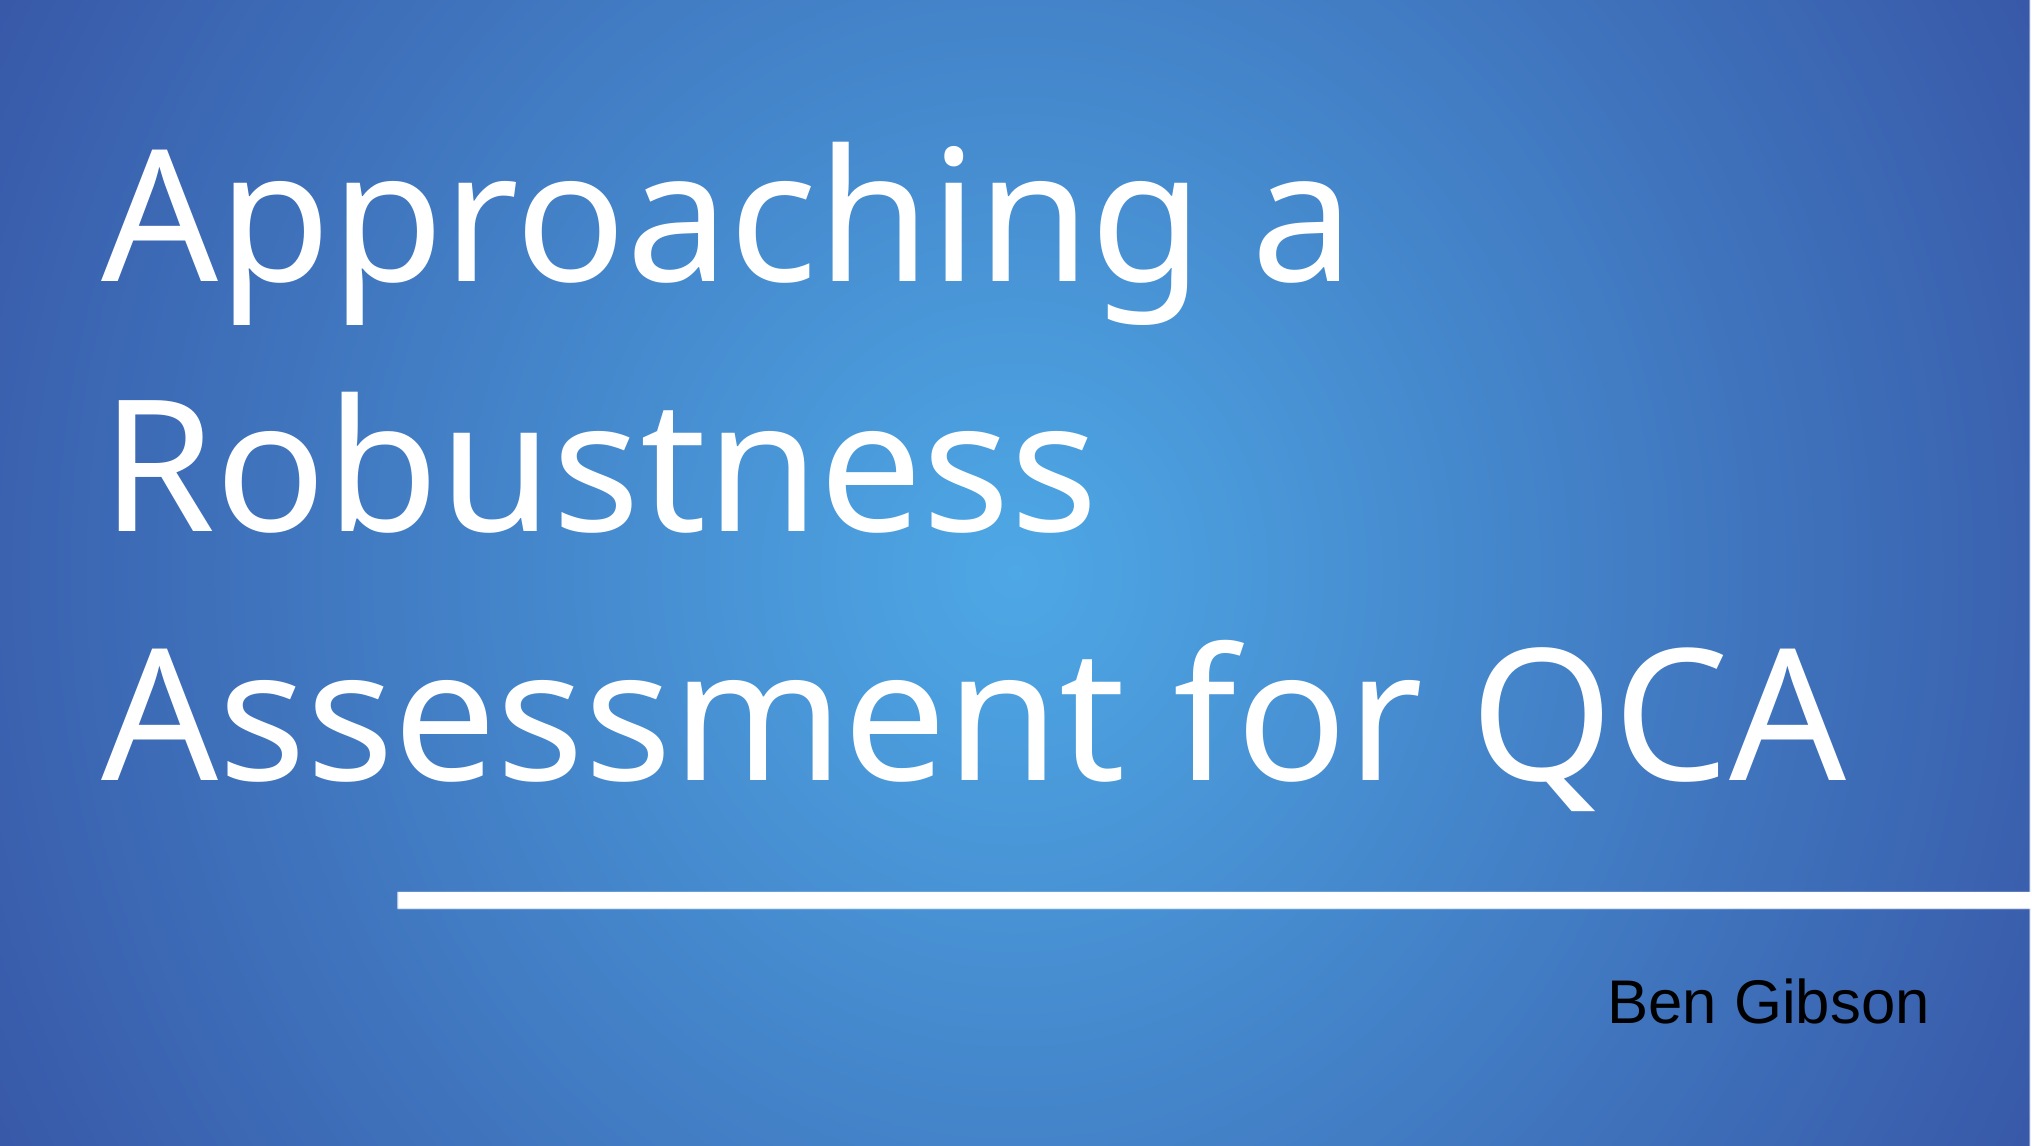

# Approaching a Robustness Assessment for QCA
Ben Gibson